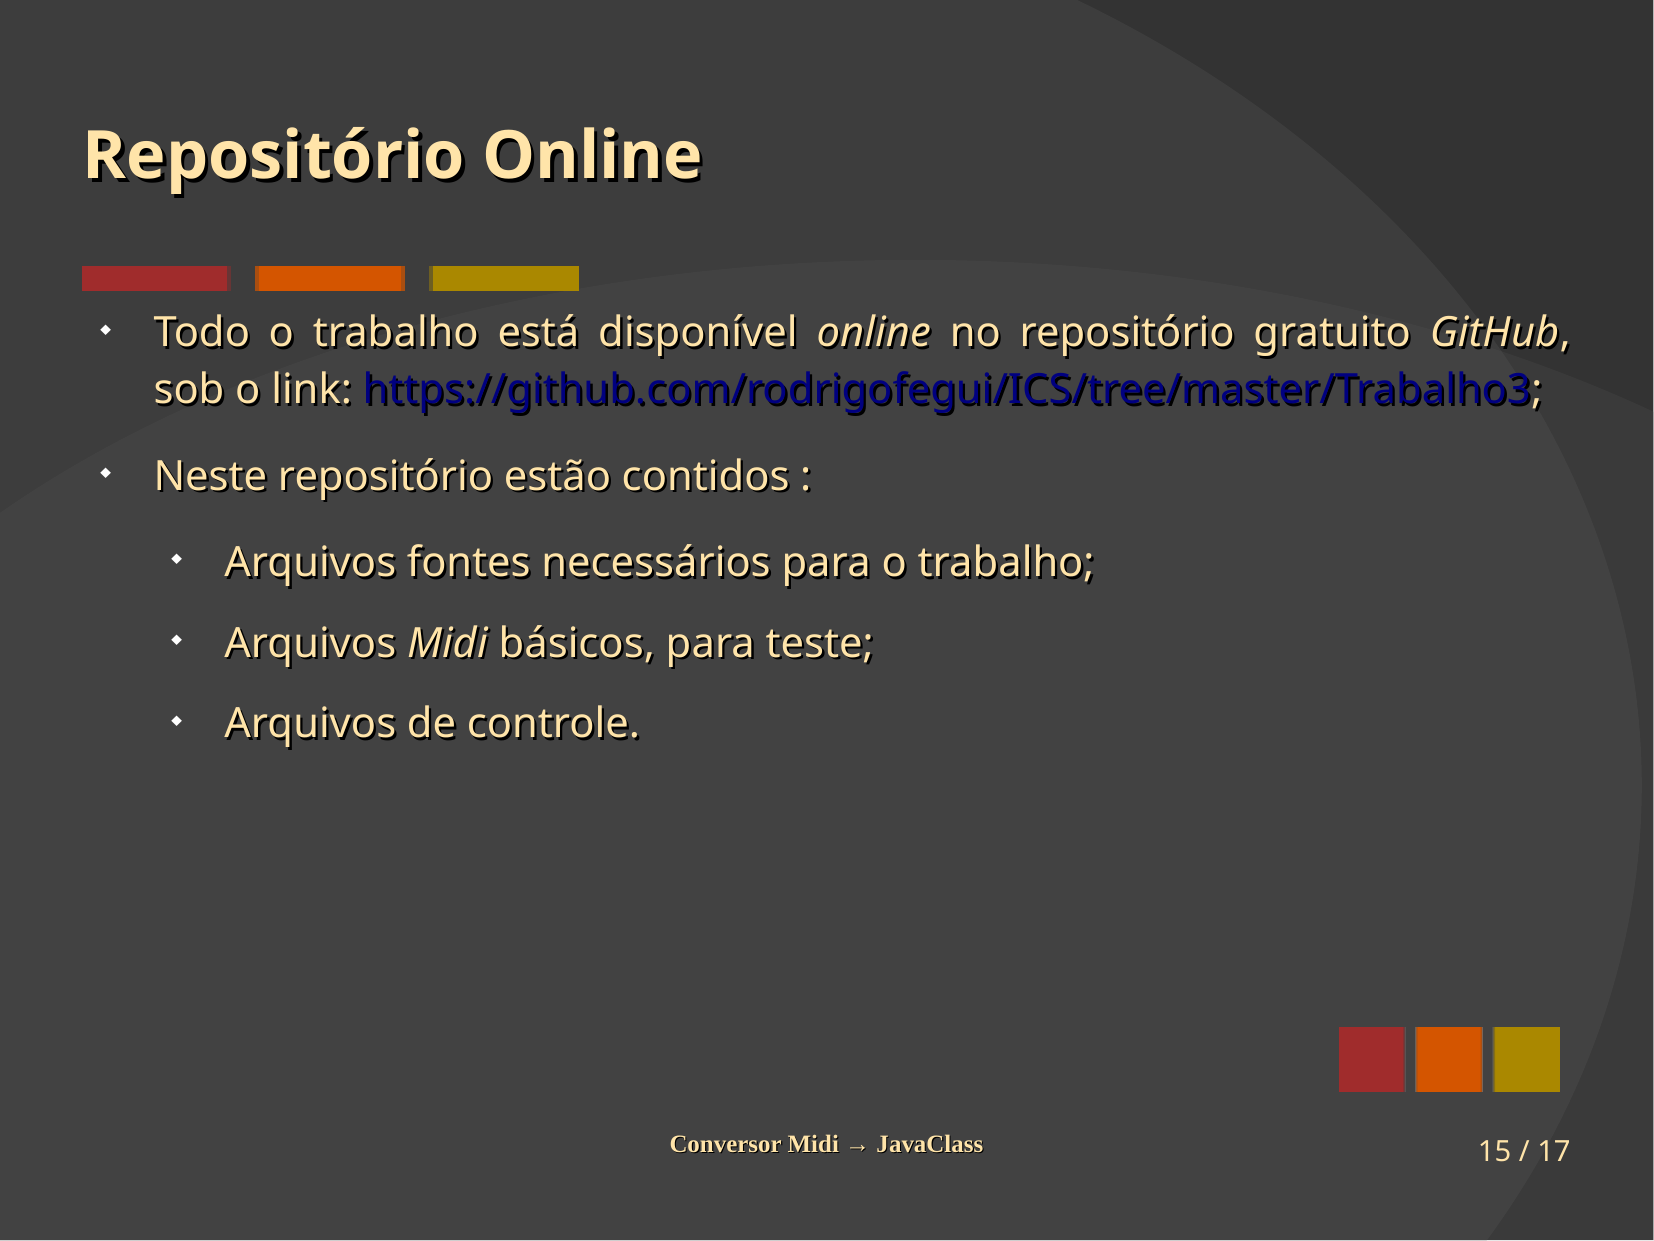

# Repositório Online
Todo o trabalho está disponível online no repositório gratuito GitHub, sob o link: https://github.com/rodrigofegui/ICS/tree/master/Trabalho3;
Neste repositório estão contidos :
Arquivos fontes necessários para o trabalho;
Arquivos Midi básicos, para teste;
Arquivos de controle.
15